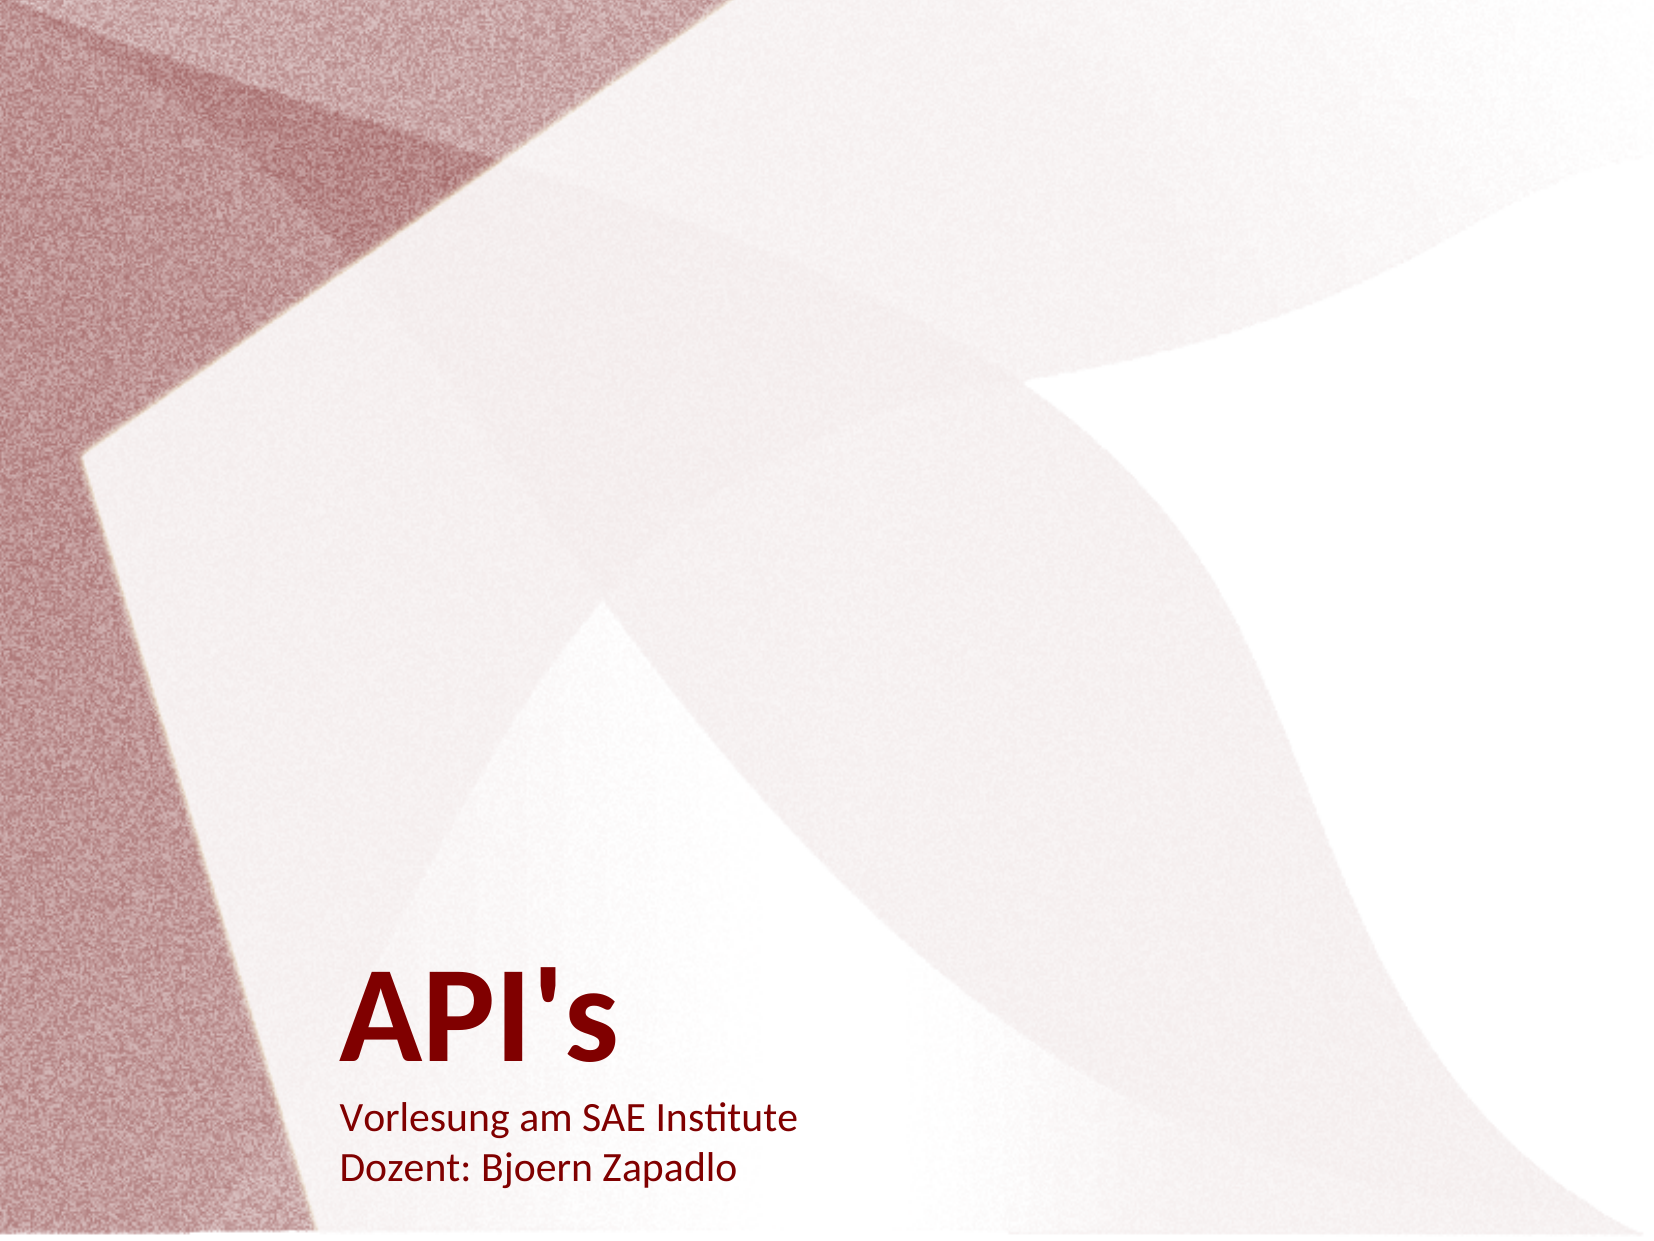

API's
Vorlesung am SAE Institute
Dozent: Bjoern Zapadlo